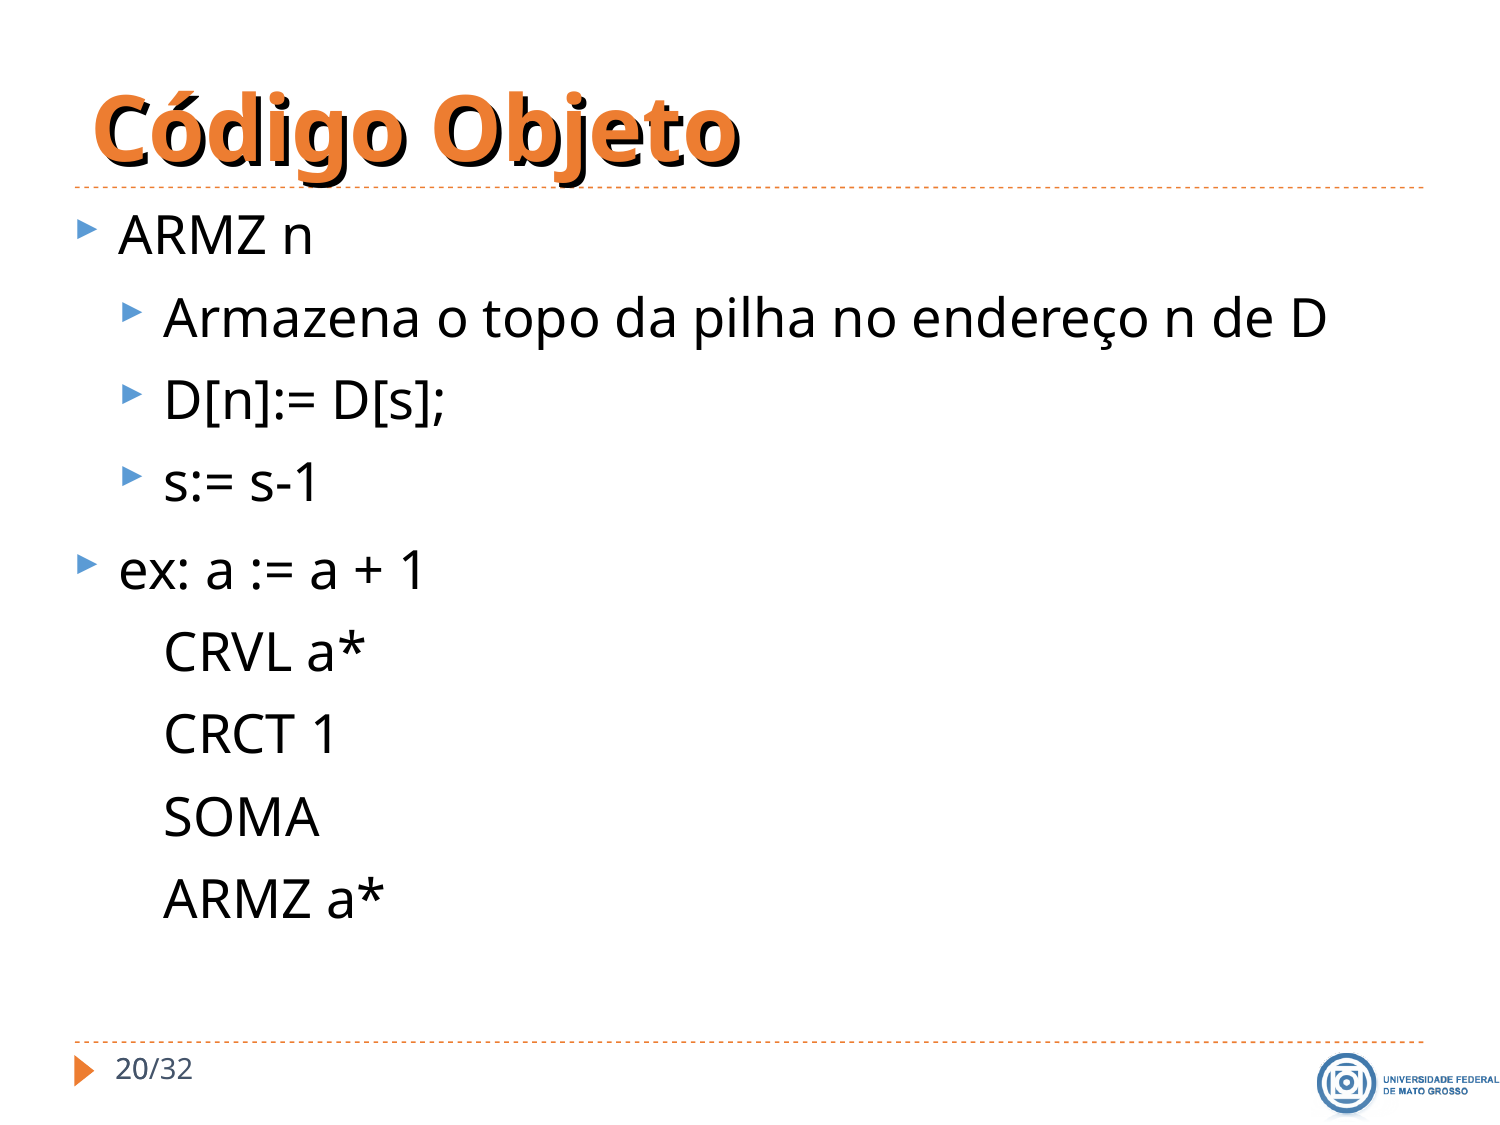

# Código Objeto
ARMZ n
Armazena o topo da pilha no endereço n de D
D[n]:= D[s];
s:= s-1
ex: a := a + 1
CRVL a*
CRCT 1
SOMA
ARMZ a*
20